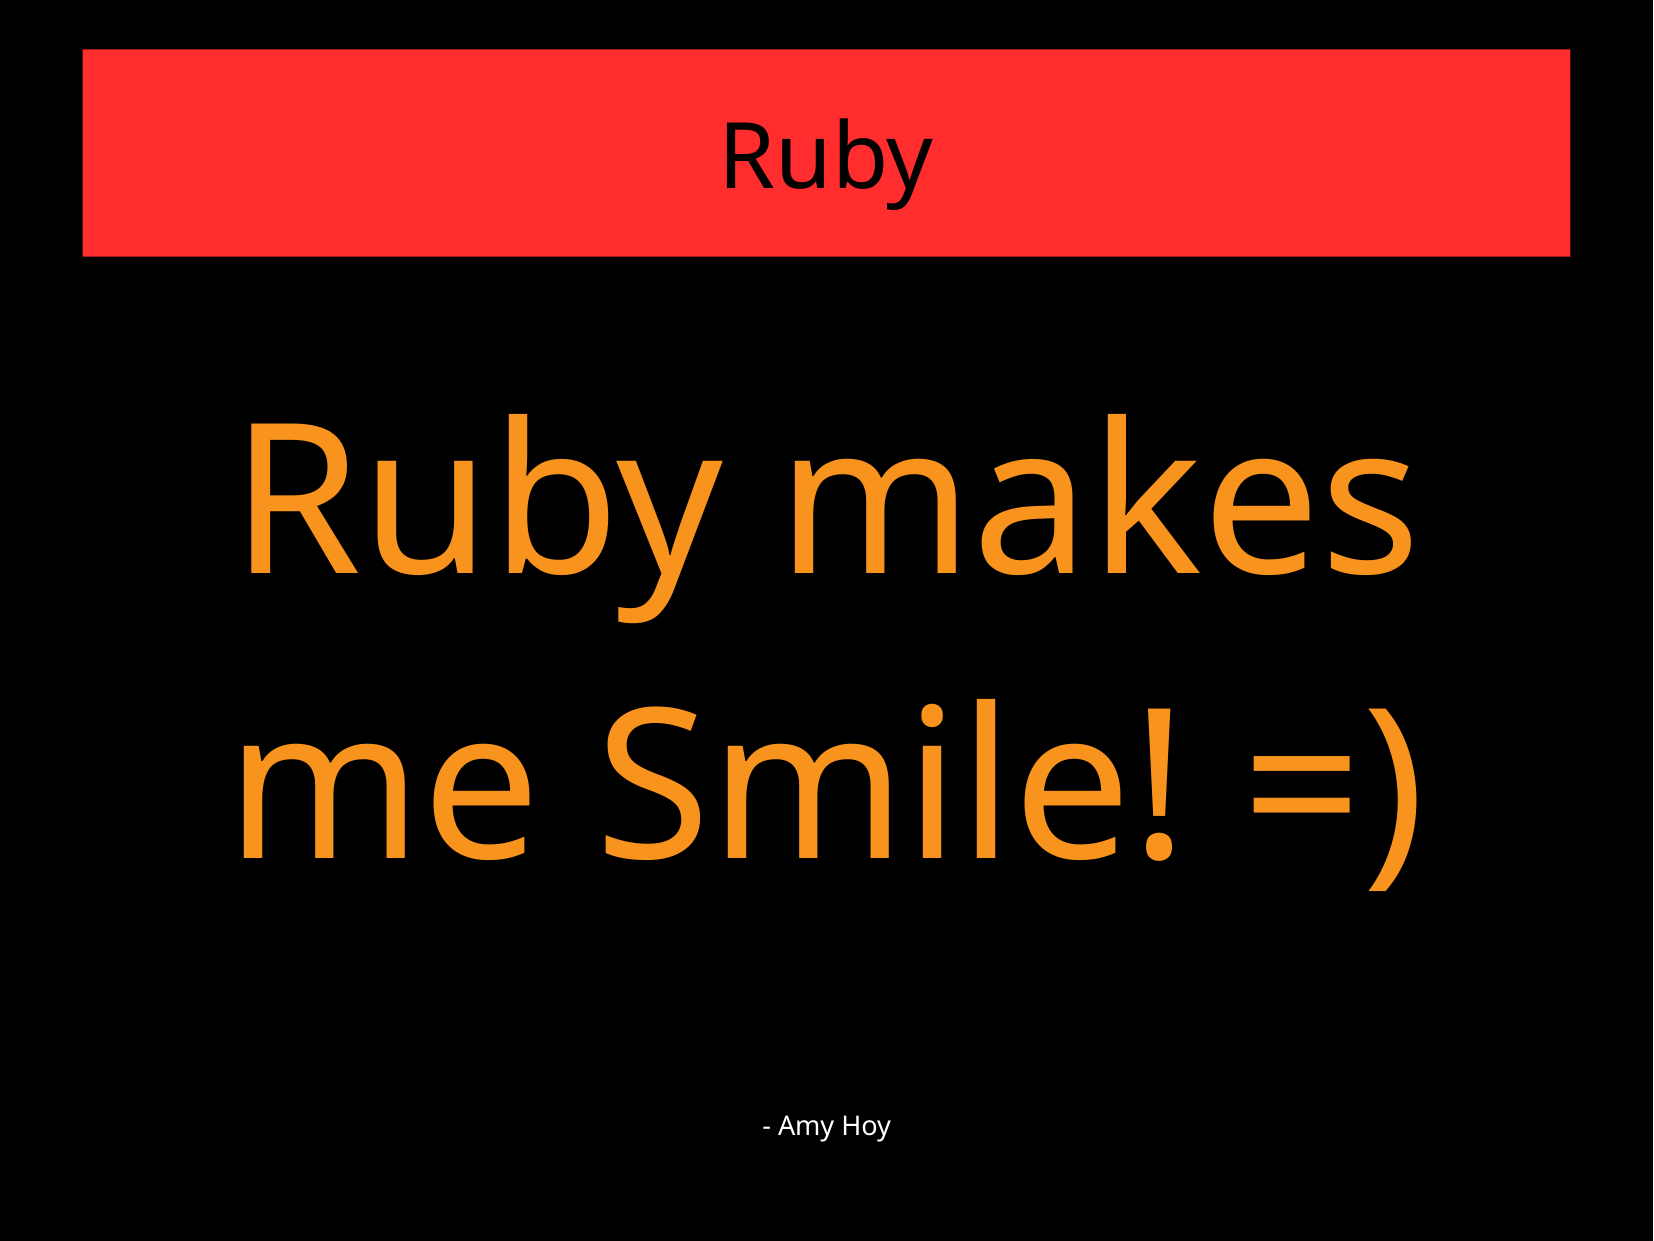

# Ruby
Ruby makes me Smile! =)
- Amy Hoy